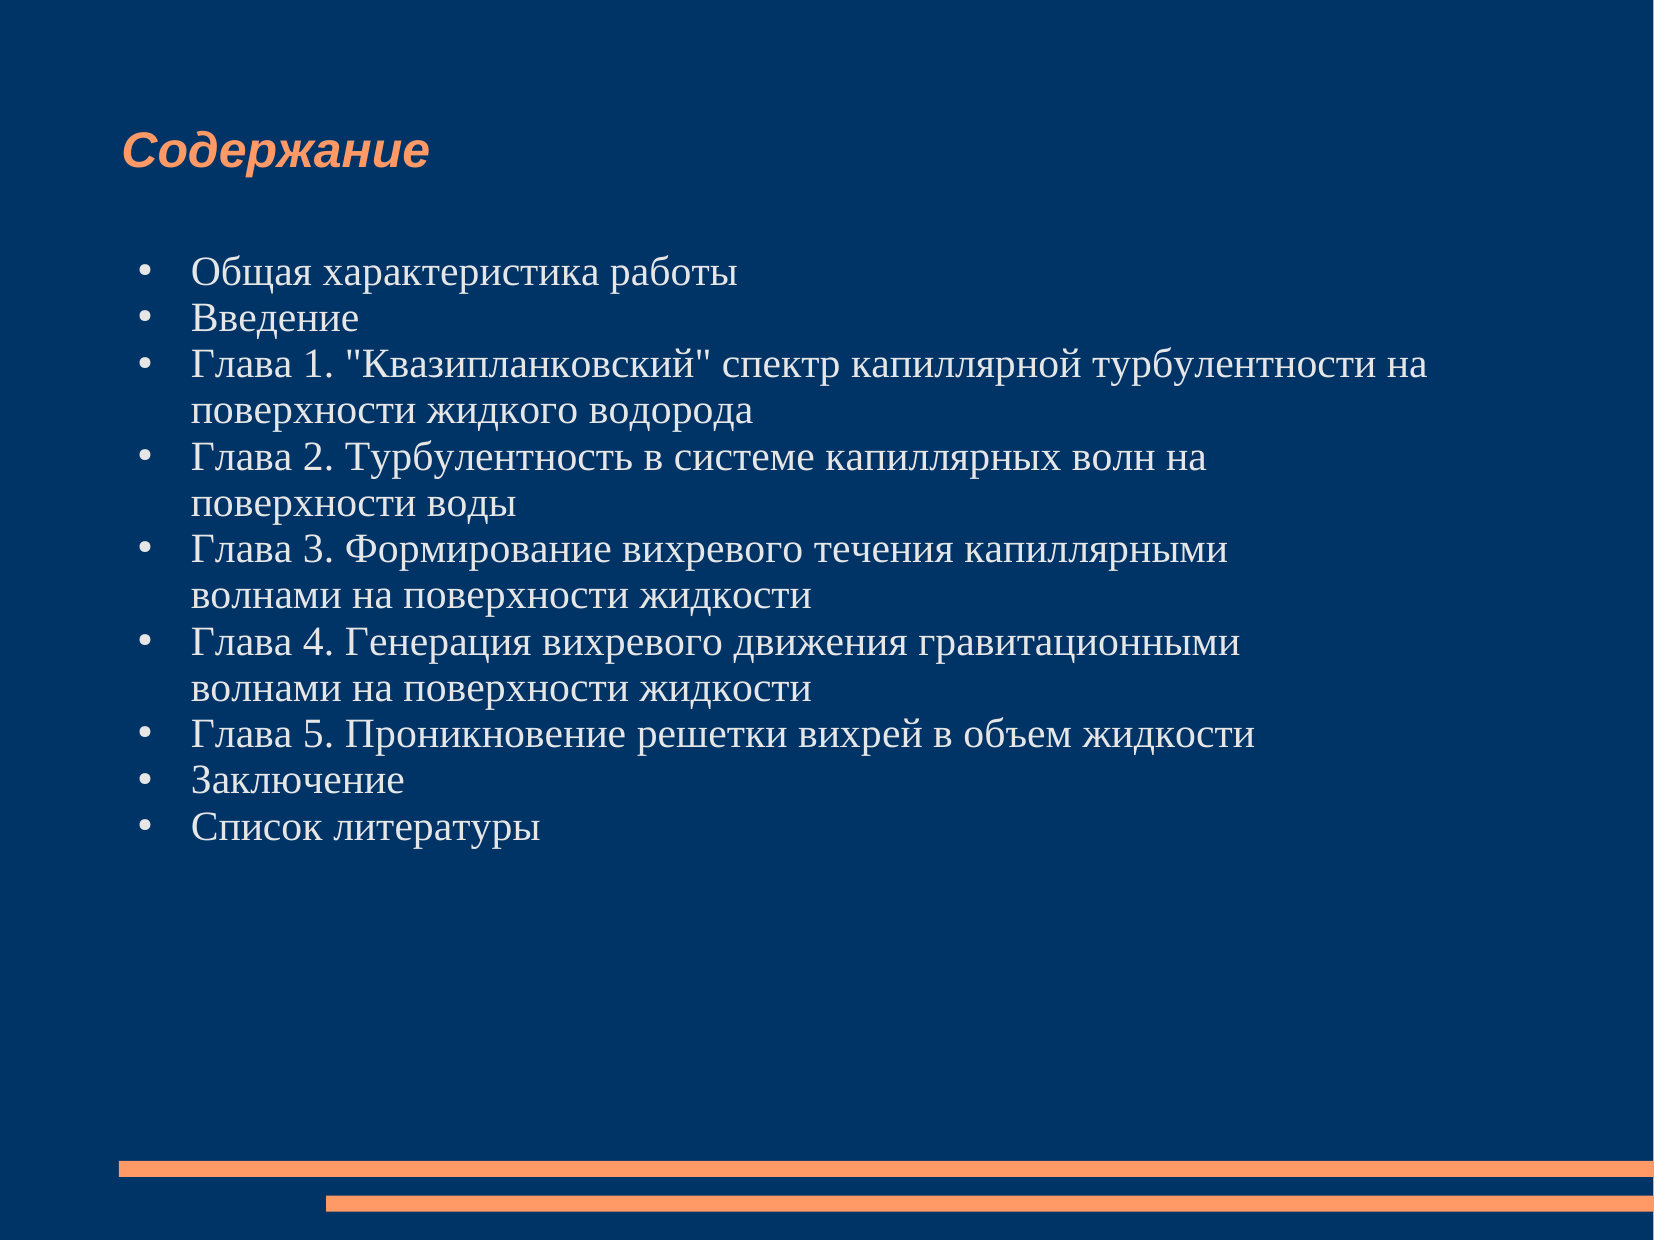

# Содержание
Общая характеристика работы
Введение
Глава 1. "Квазипланковский" спектр капиллярной турбулентности на поверхности жидкого водорода
Глава 2. Турбулентность в системе капиллярных волн на
поверхности воды
Глава 3. Формирование вихревого течения капиллярными
волнами на поверхности жидкости
Глава 4. Генерация вихревого движения гравитационными
волнами на поверхности жидкости
Глава 5. Проникновение решетки вихрей в объем жидкости
Заключение
Список литературы